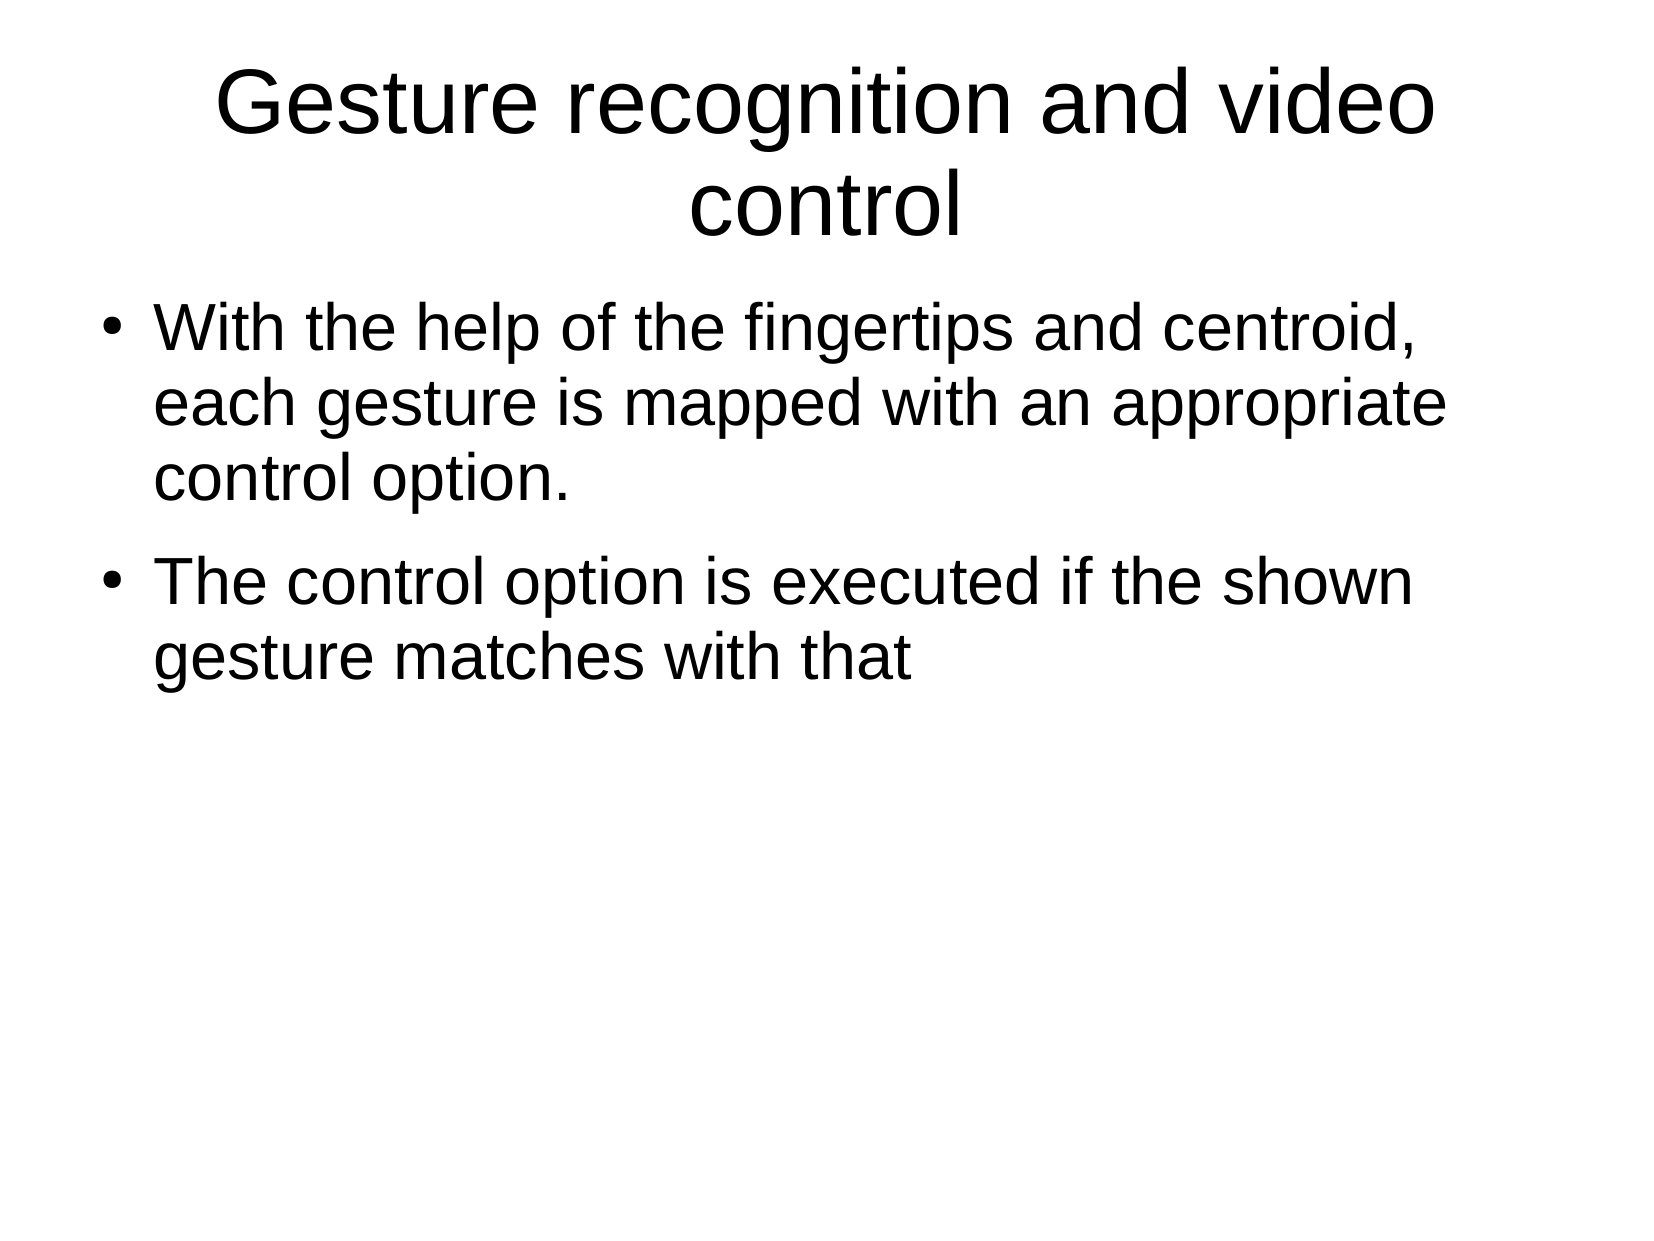

# Gesture recognition and video control
With the help of the fingertips and centroid, each gesture is mapped with an appropriate control option.
The control option is executed if the shown gesture matches with that